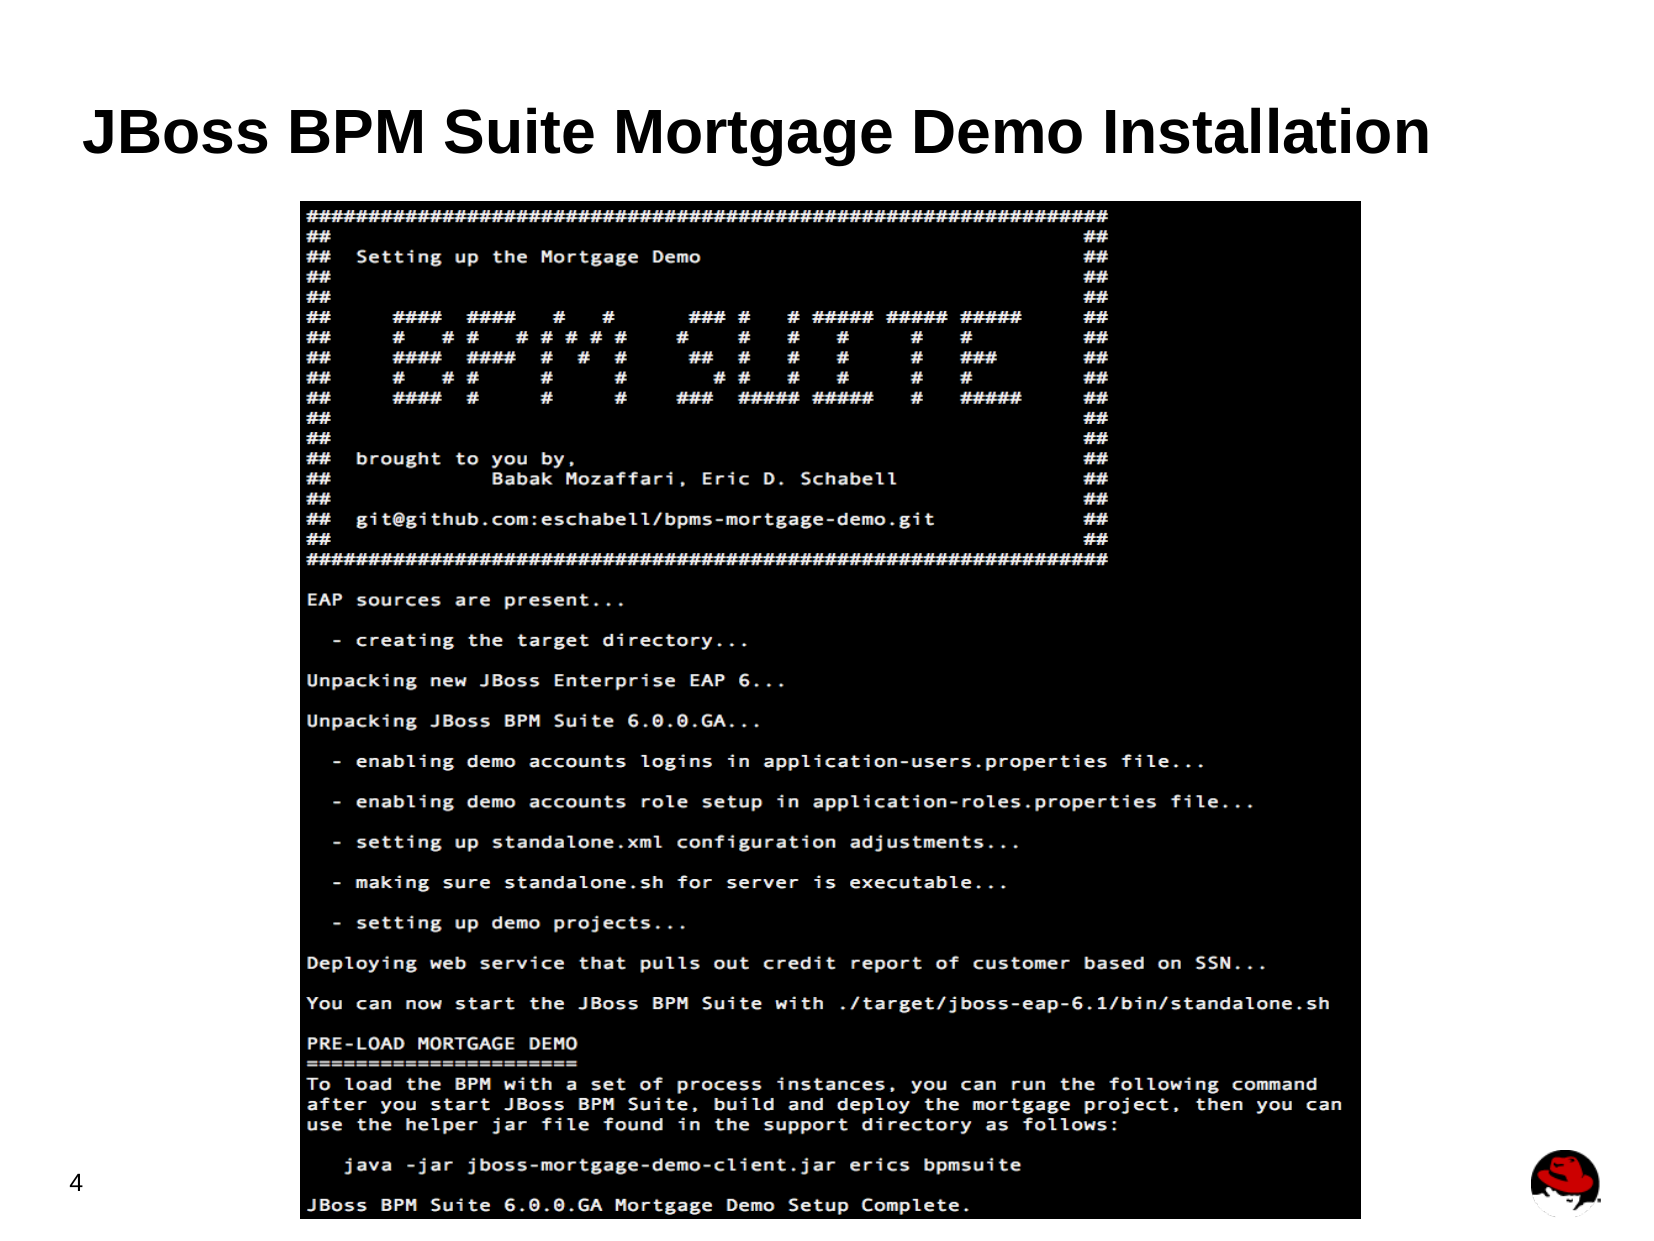

# JBoss BPM Suite Mortgage Demo Installation